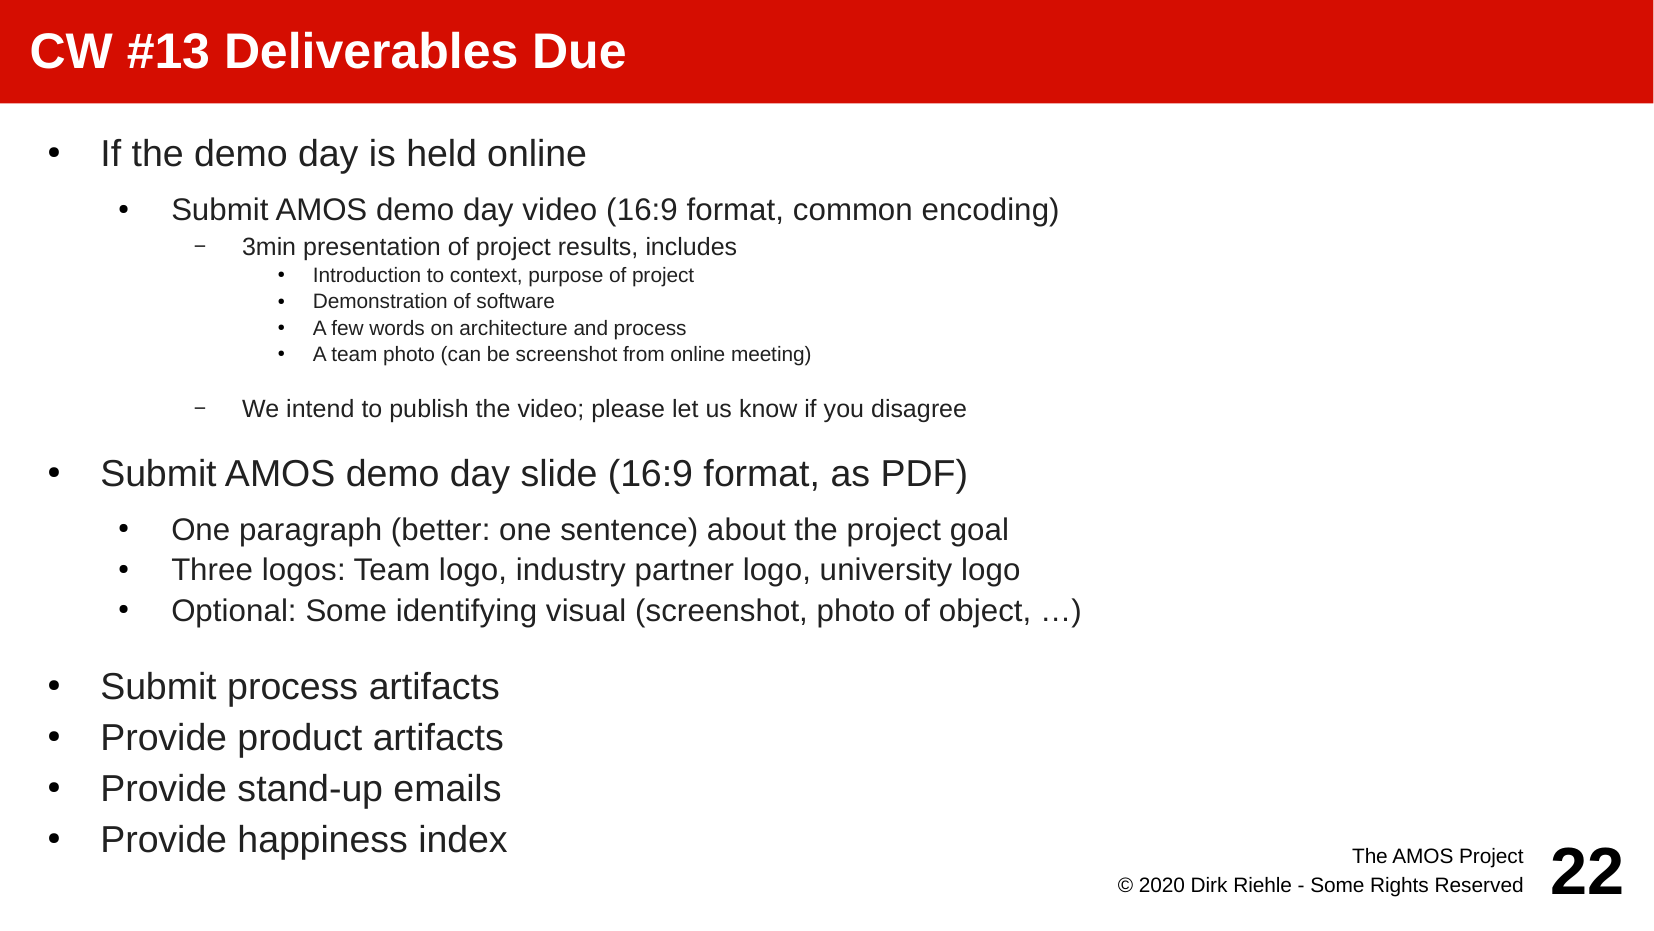

# CW #13 Deliverables Due
If the demo day is held online
Submit AMOS demo day video (16:9 format, common encoding)
3min presentation of project results, includes
Introduction to context, purpose of project
Demonstration of software
A few words on architecture and process
A team photo (can be screenshot from online meeting)
We intend to publish the video; please let us know if you disagree
Submit AMOS demo day slide (16:9 format, as PDF)
One paragraph (better: one sentence) about the project goal
Three logos: Team logo, industry partner logo, university logo
Optional: Some identifying visual (screenshot, photo of object, …)
Submit process artifacts
Provide product artifacts
Provide stand-up emails
Provide happiness index
The AMOS Project
22
© 2020 Dirk Riehle - Some Rights Reserved